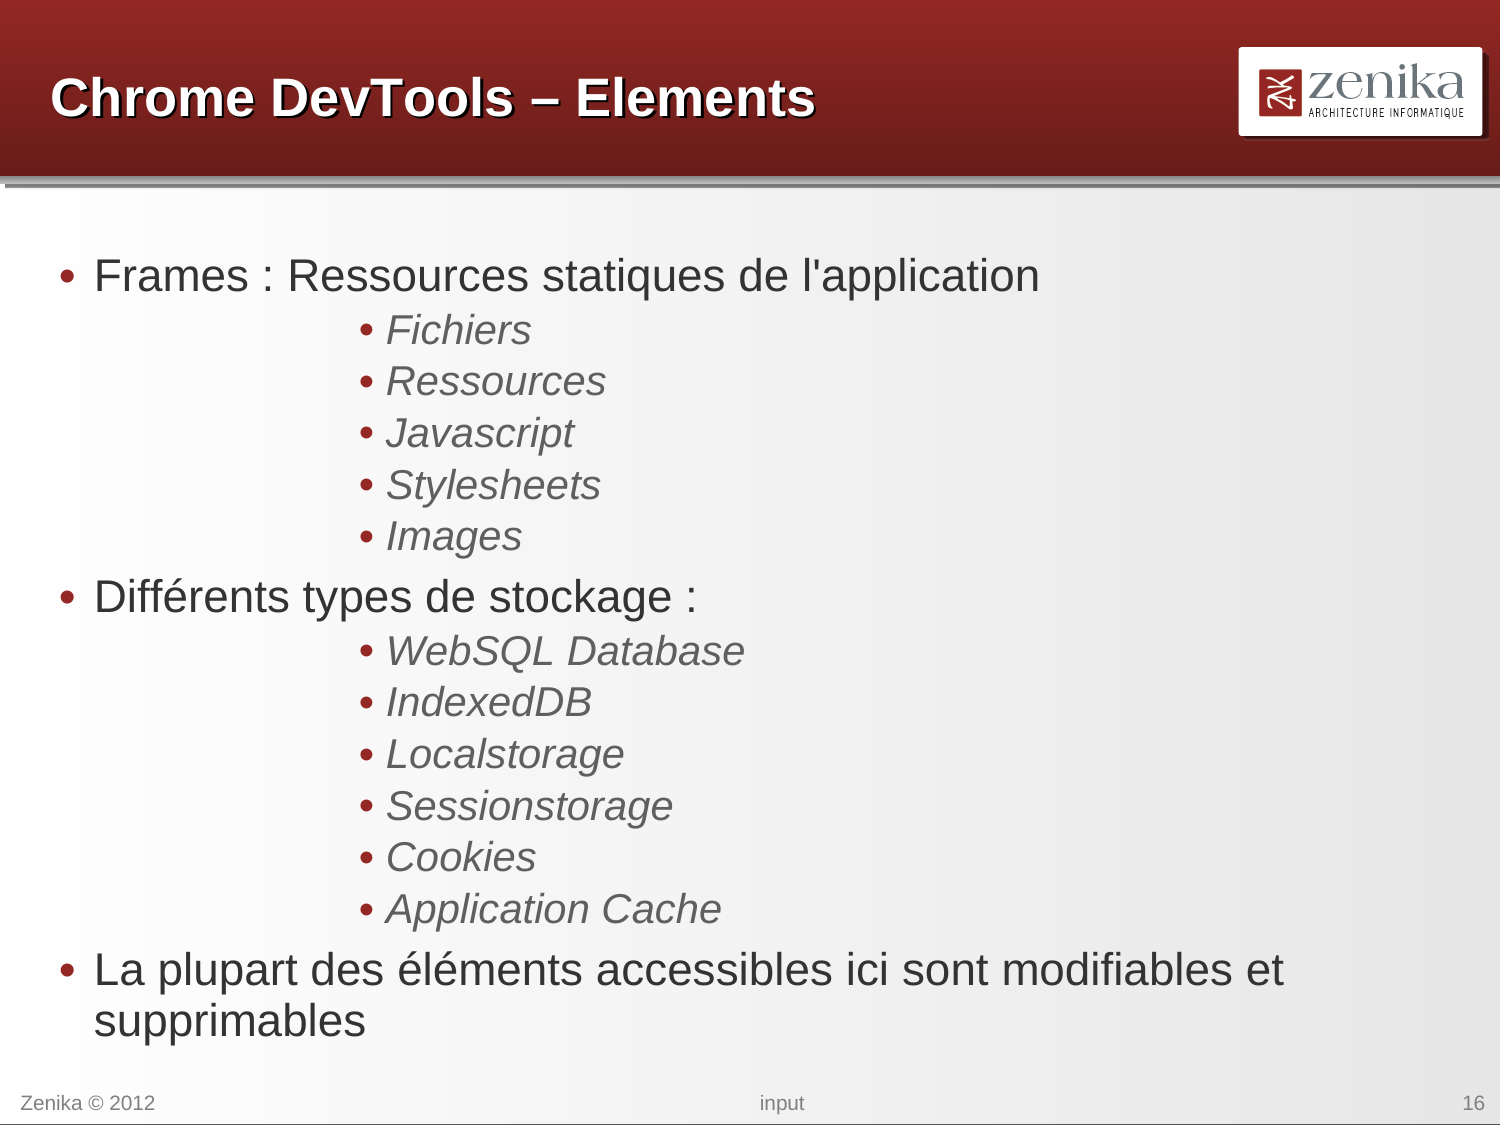

# Chrome DevTools – Elements
Frames : Ressources statiques de l'application
 Fichiers
 Ressources
 Javascript
 Stylesheets
 Images
Différents types de stockage :
 WebSQL Database
 IndexedDB
 Localstorage
 Sessionstorage
 Cookies
 Application Cache
La plupart des éléments accessibles ici sont modifiables et supprimables